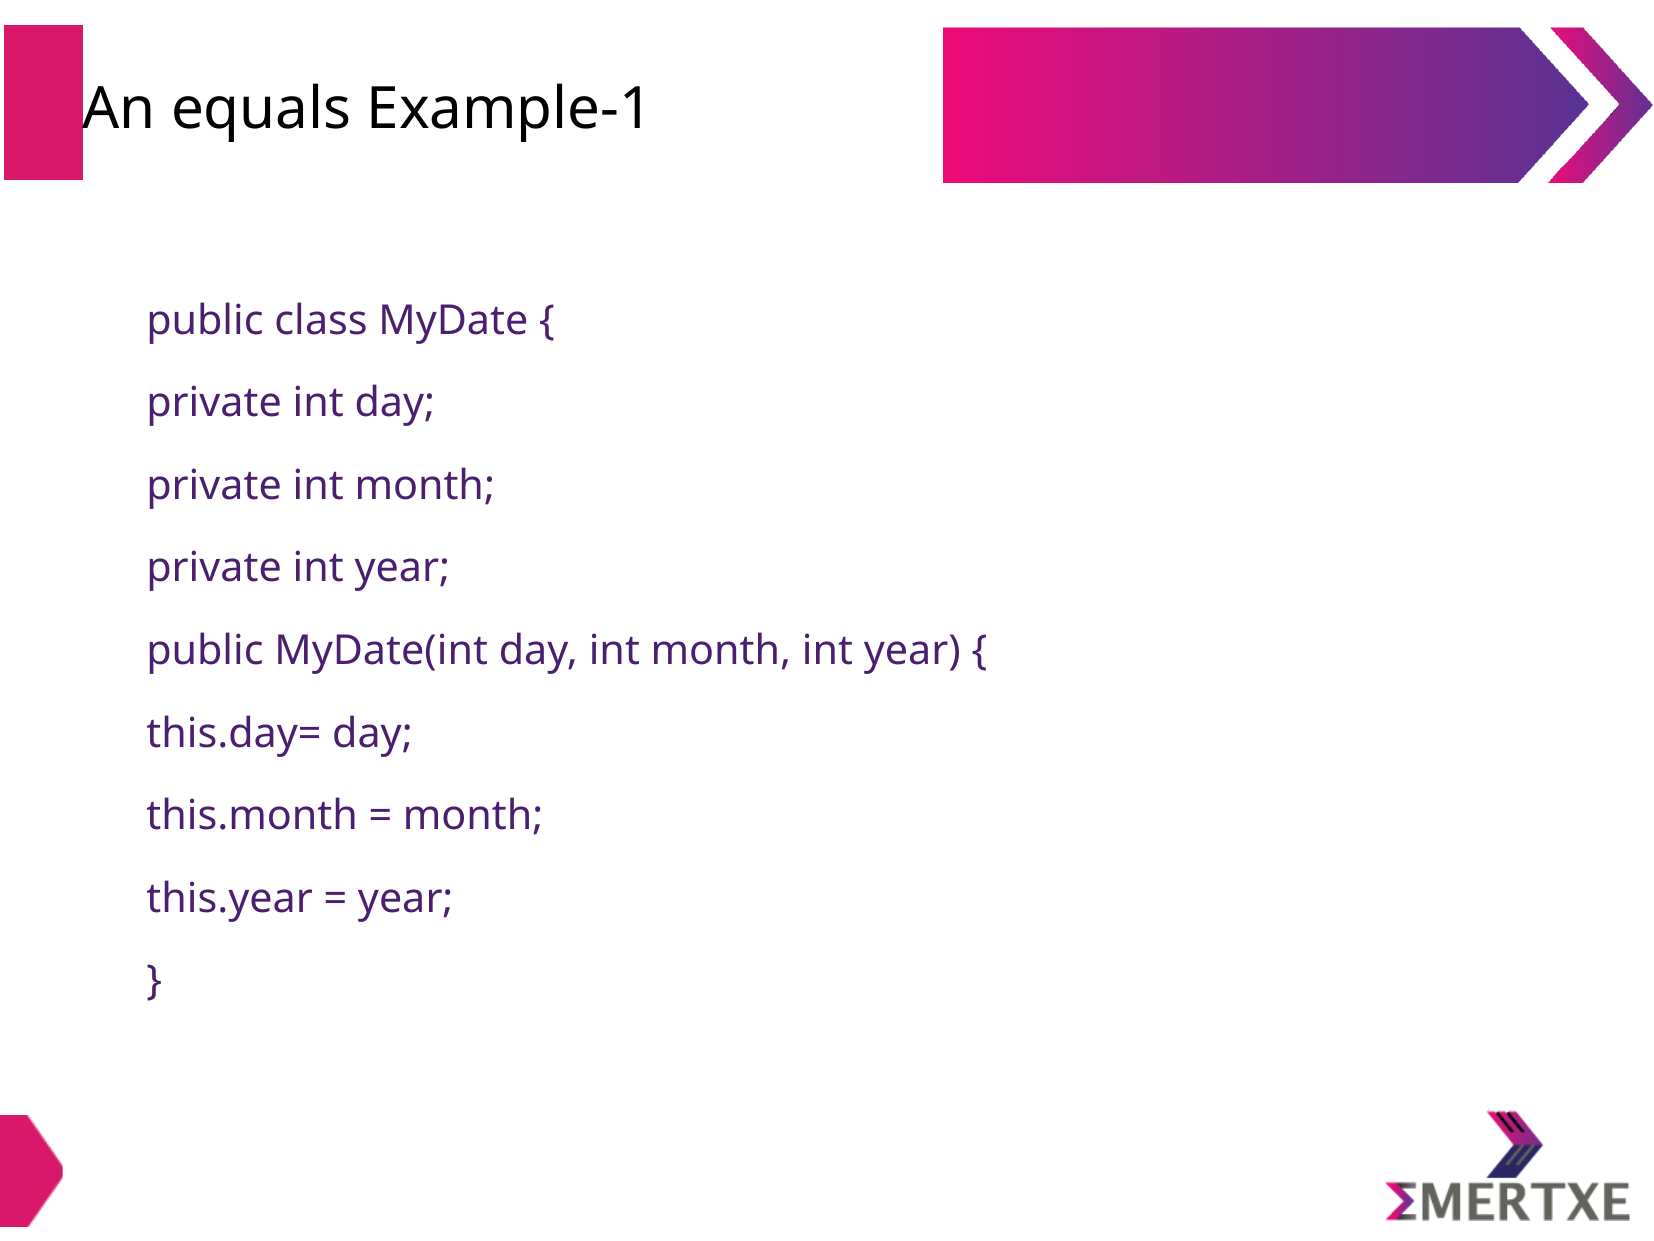

# An equals Example-1
public class MyDate {
private int day;
private int month;
private int year;
public MyDate(int day, int month, int year) {
this.day= day;
this.month = month;
this.year = year;
}